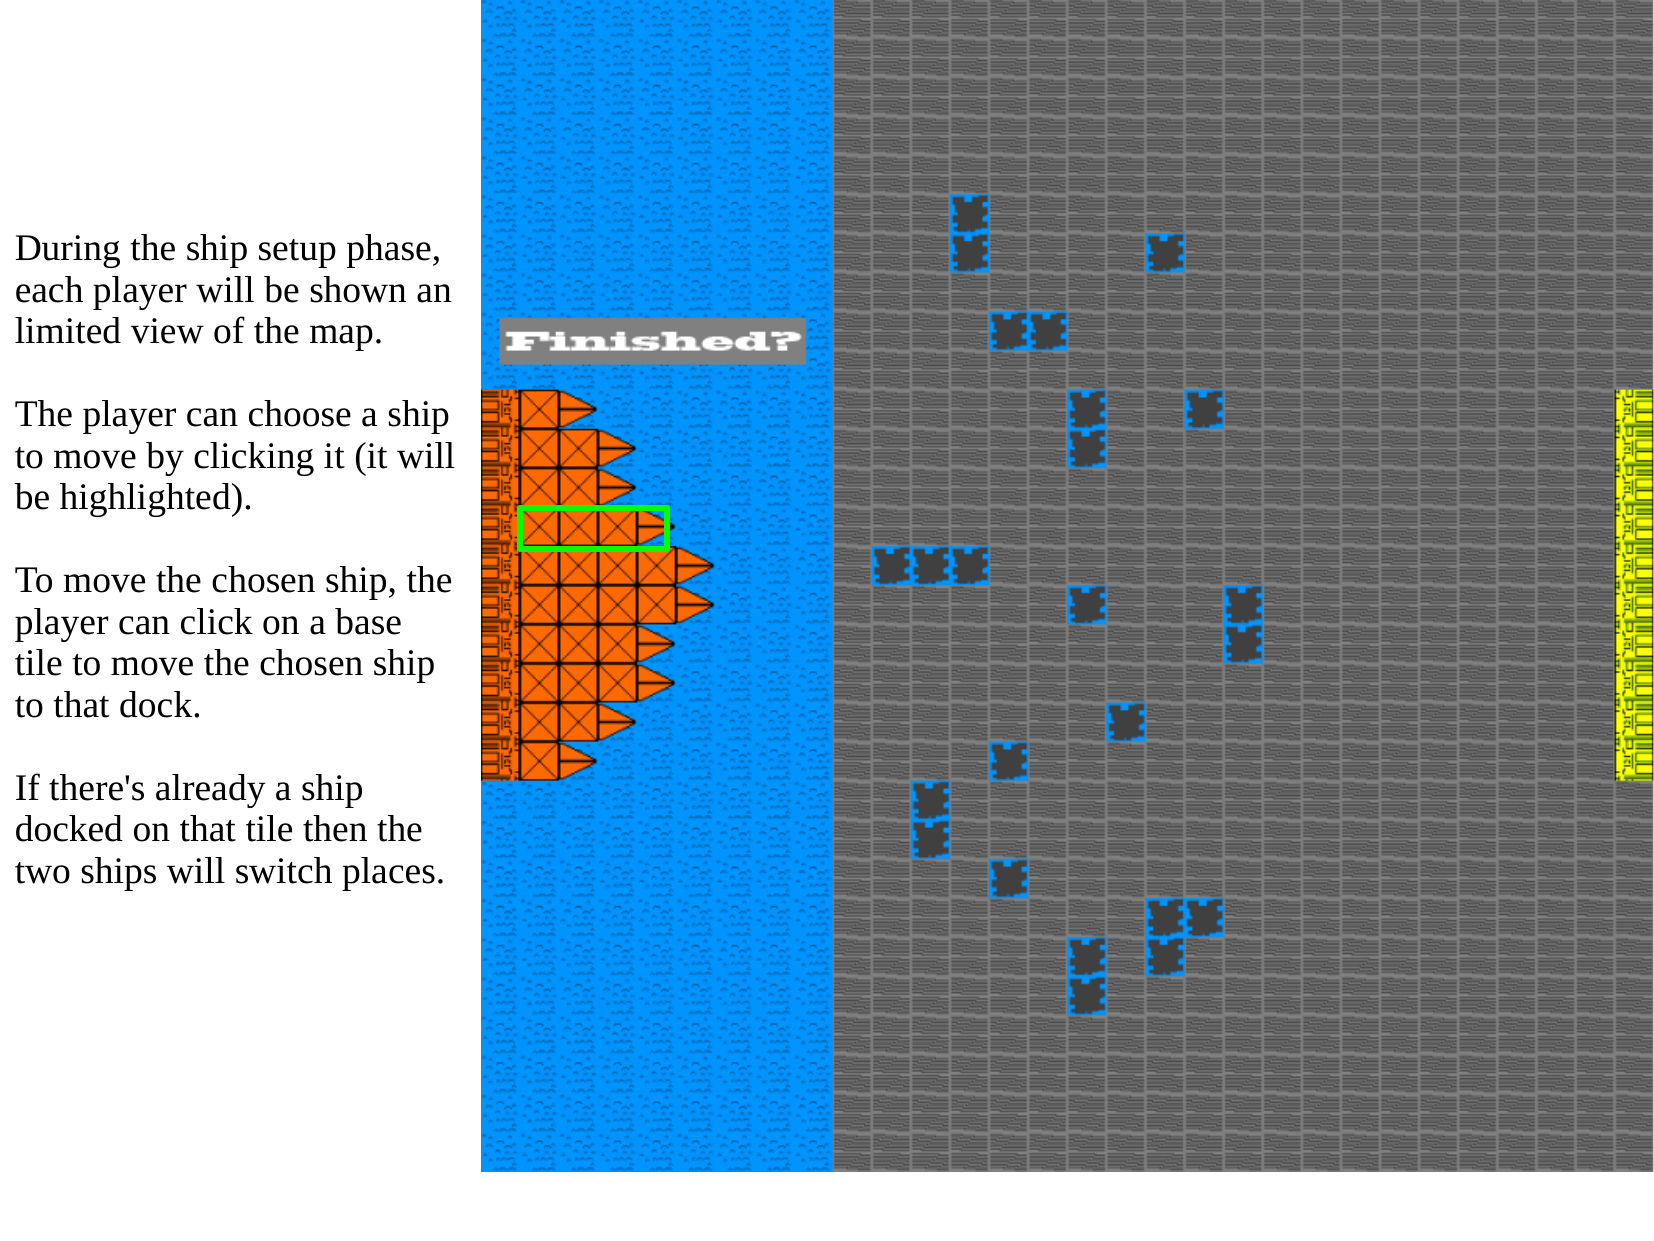

During the ship setup phase, each player will be shown an limited view of the map.
The player can choose a ship to move by clicking it (it will be highlighted).
To move the chosen ship, the player can click on a base tile to move the chosen ship to that dock.
If there's already a ship docked on that tile then the two ships will switch places.